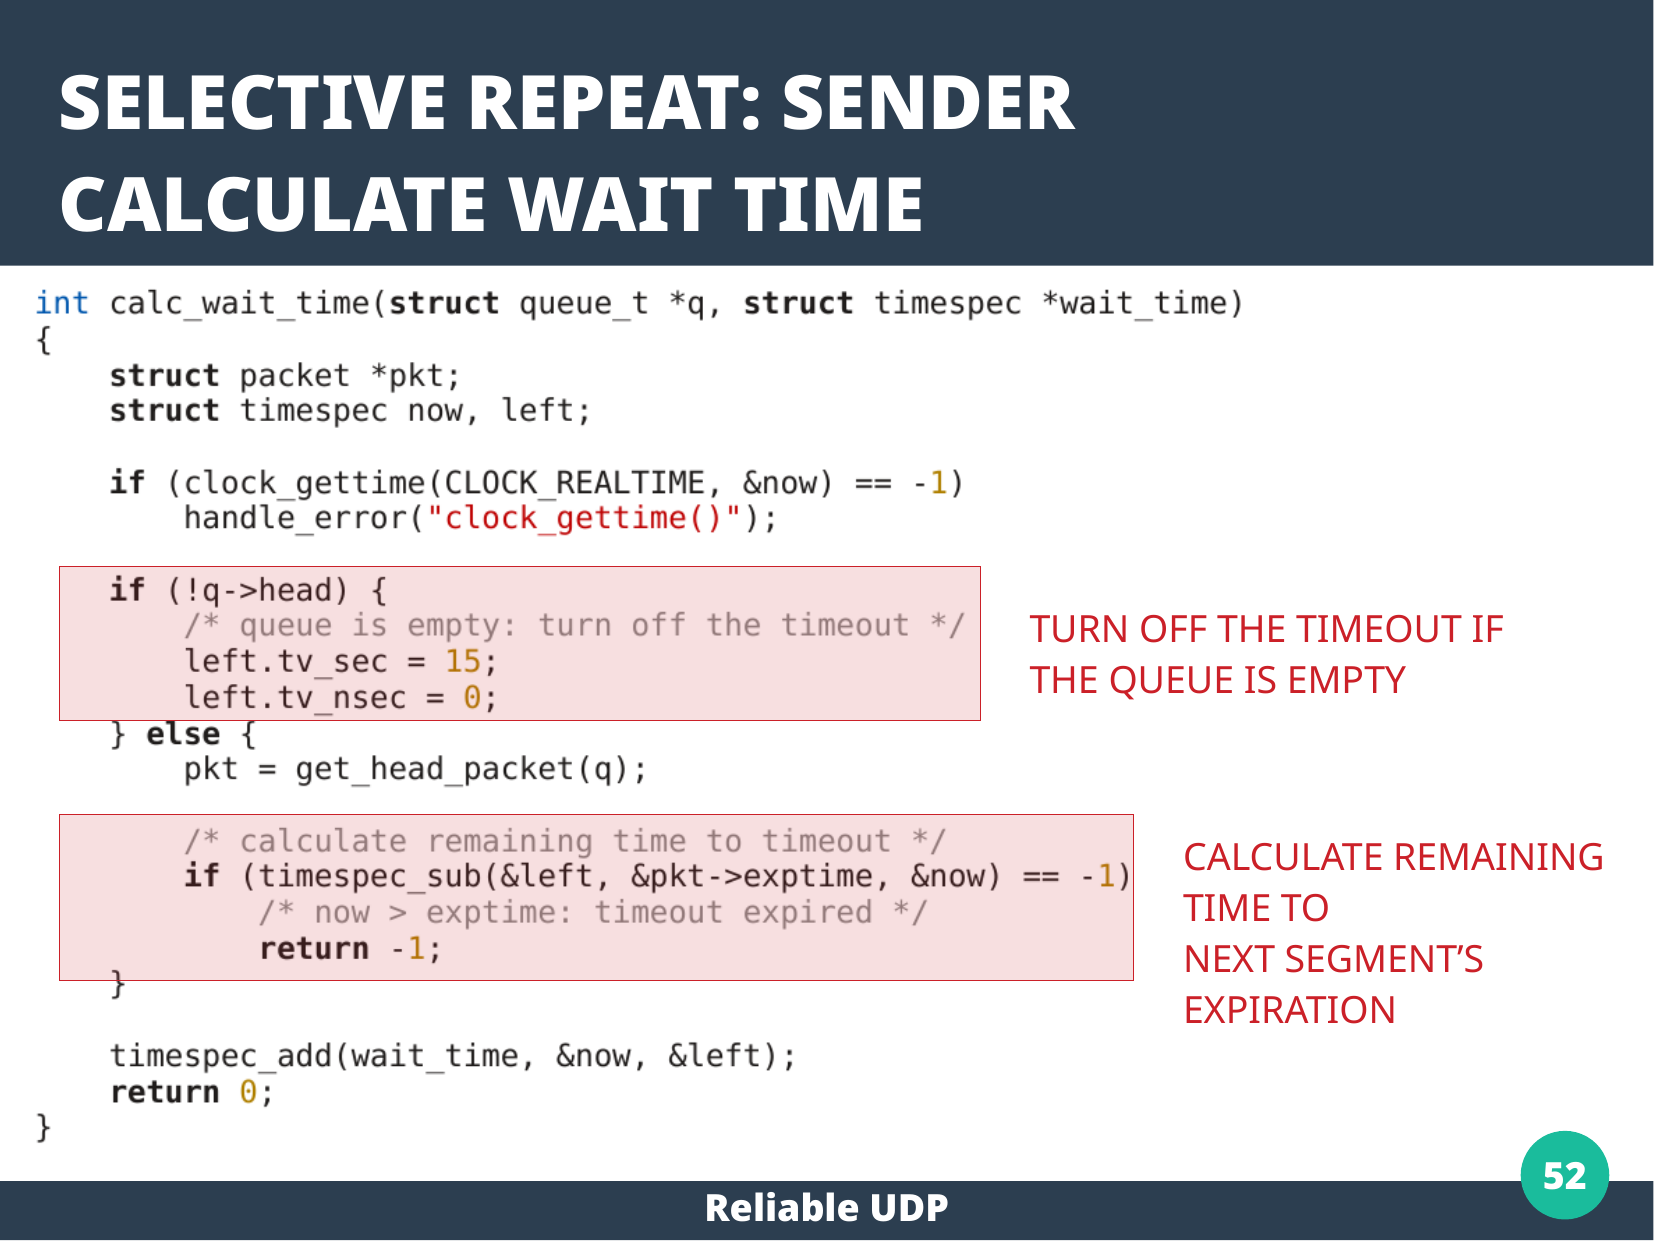

# SELECTIVE REPEAT: SENDER CALCULATE WAIT TIME
TURN OFF THE TIMEOUT IF
THE QUEUE IS EMPTY
CALCULATE REMAINING TIME TO
NEXT SEGMENT’S
EXPIRATION
52
Reliable UDP